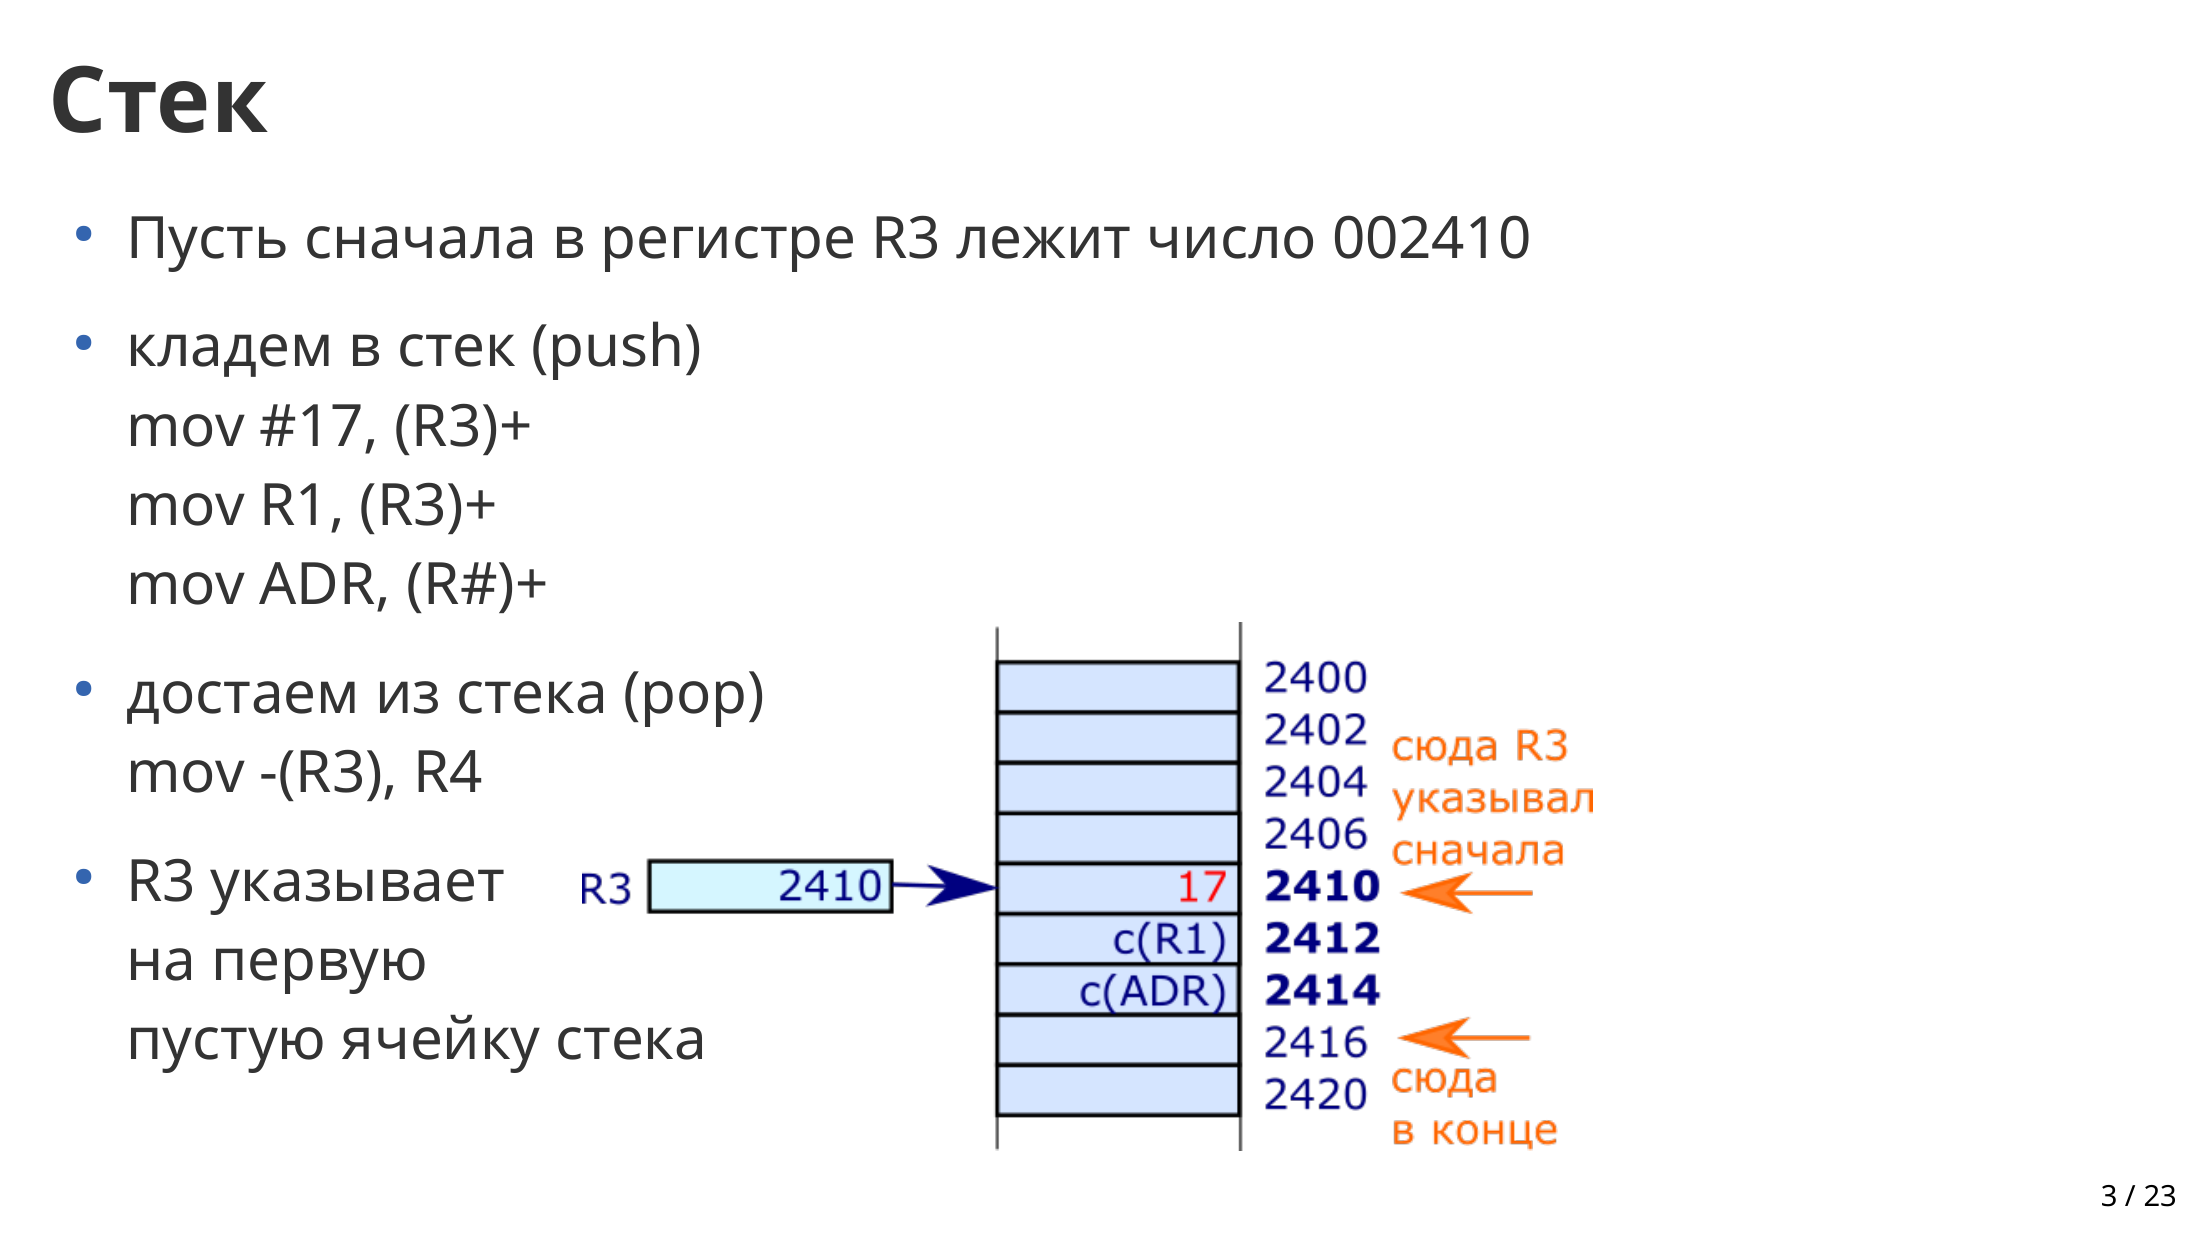

# Стек
Пусть сначала в регистре R3 лежит число 002410
кладем в стек (push)
mov #17, (R3)+
mov R1, (R3)+
mov ADR, (R#)+
достаем из стека (pop)
mov -(R3), R4
R3 указывает
на первую
пустую ячейку стека
3